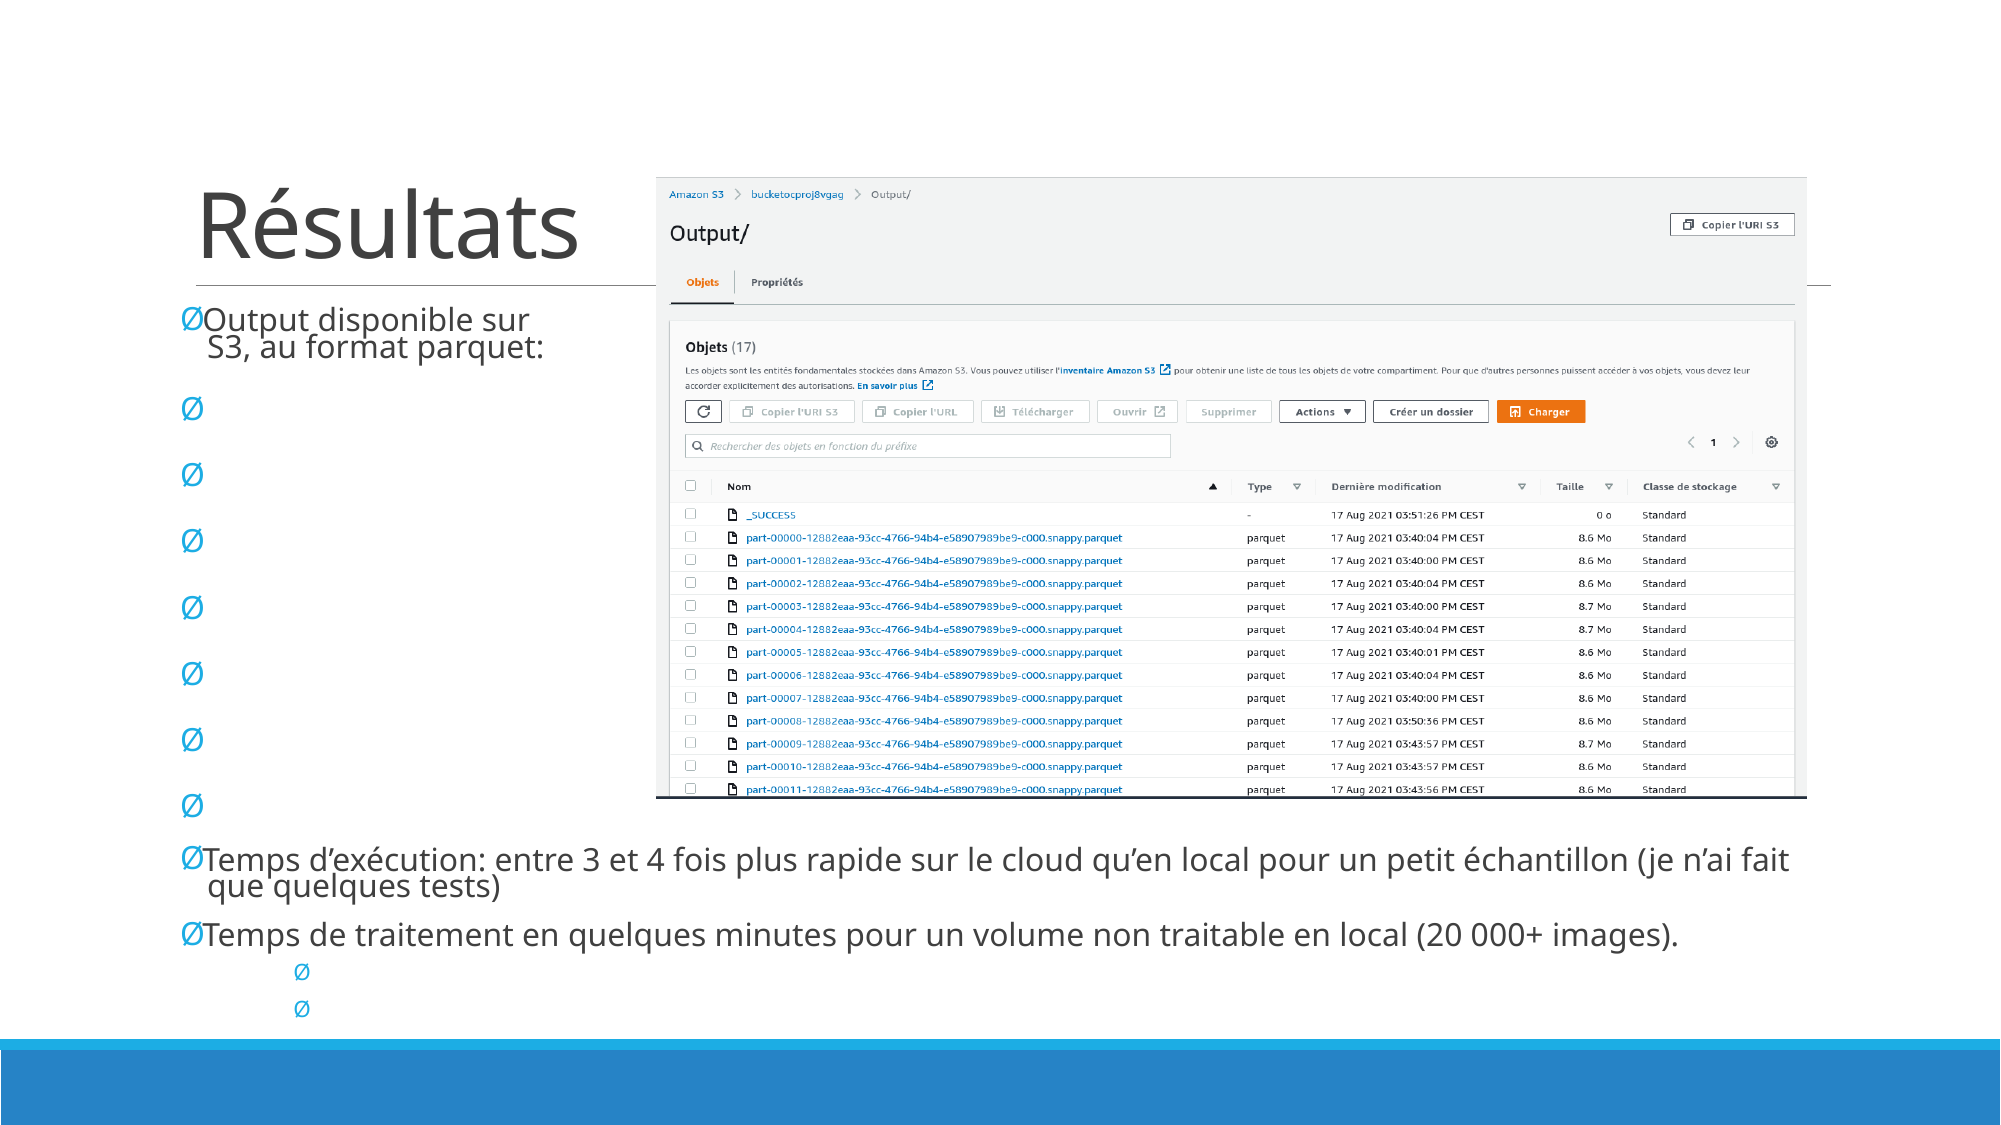

# Résultats
Output disponible sur
S3, au format parquet:
Temps d’exécution: entre 3 et 4 fois plus rapide sur le cloud qu’en local pour un petit échantillon (je n’ai fait que quelques tests)
Temps de traitement en quelques minutes pour un volume non traitable en local (20 000+ images).